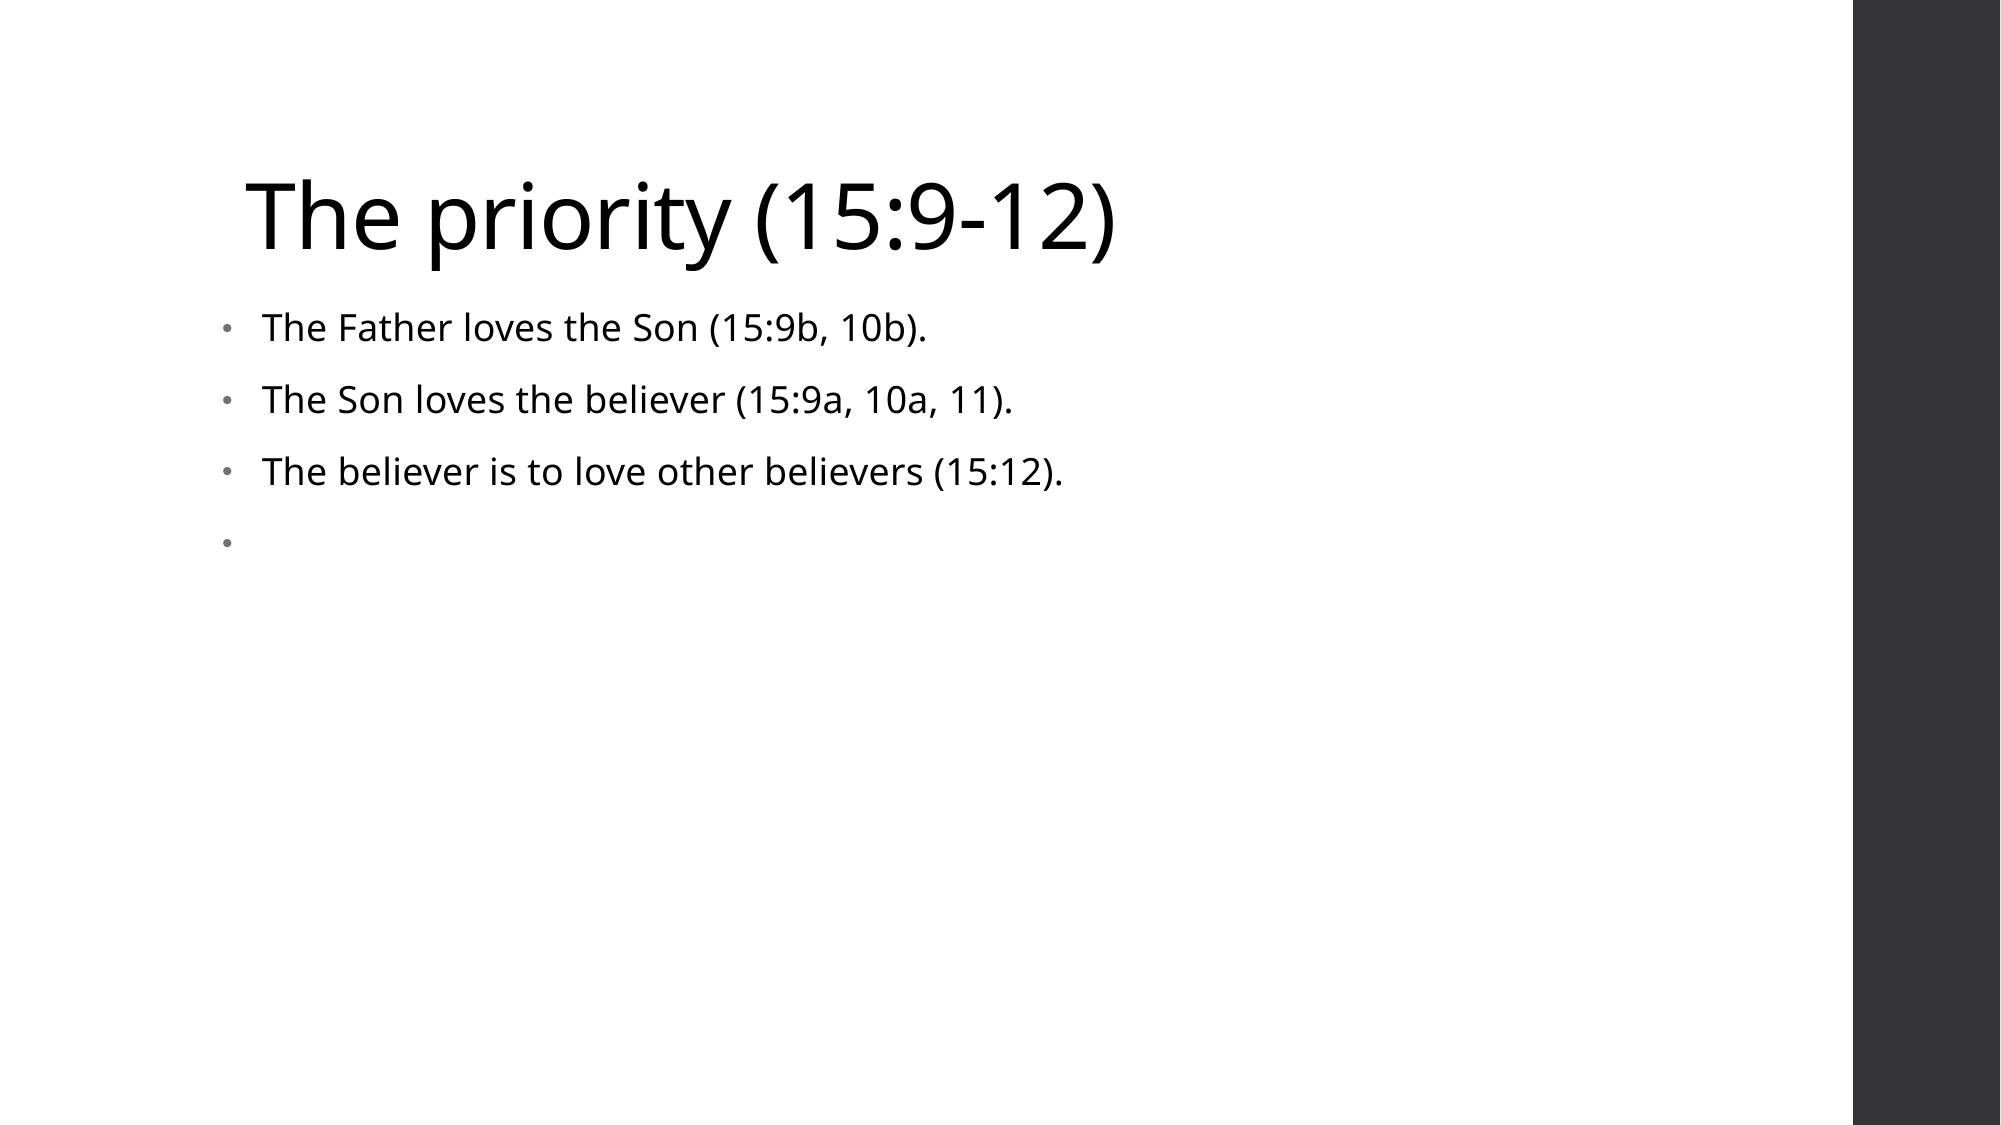

# The priority (15:9-12)
 The Father loves the Son (15:9b, 10b).
 The Son loves the believer (15:9a, 10a, 11).
 The believer is to love other believers (15:12).